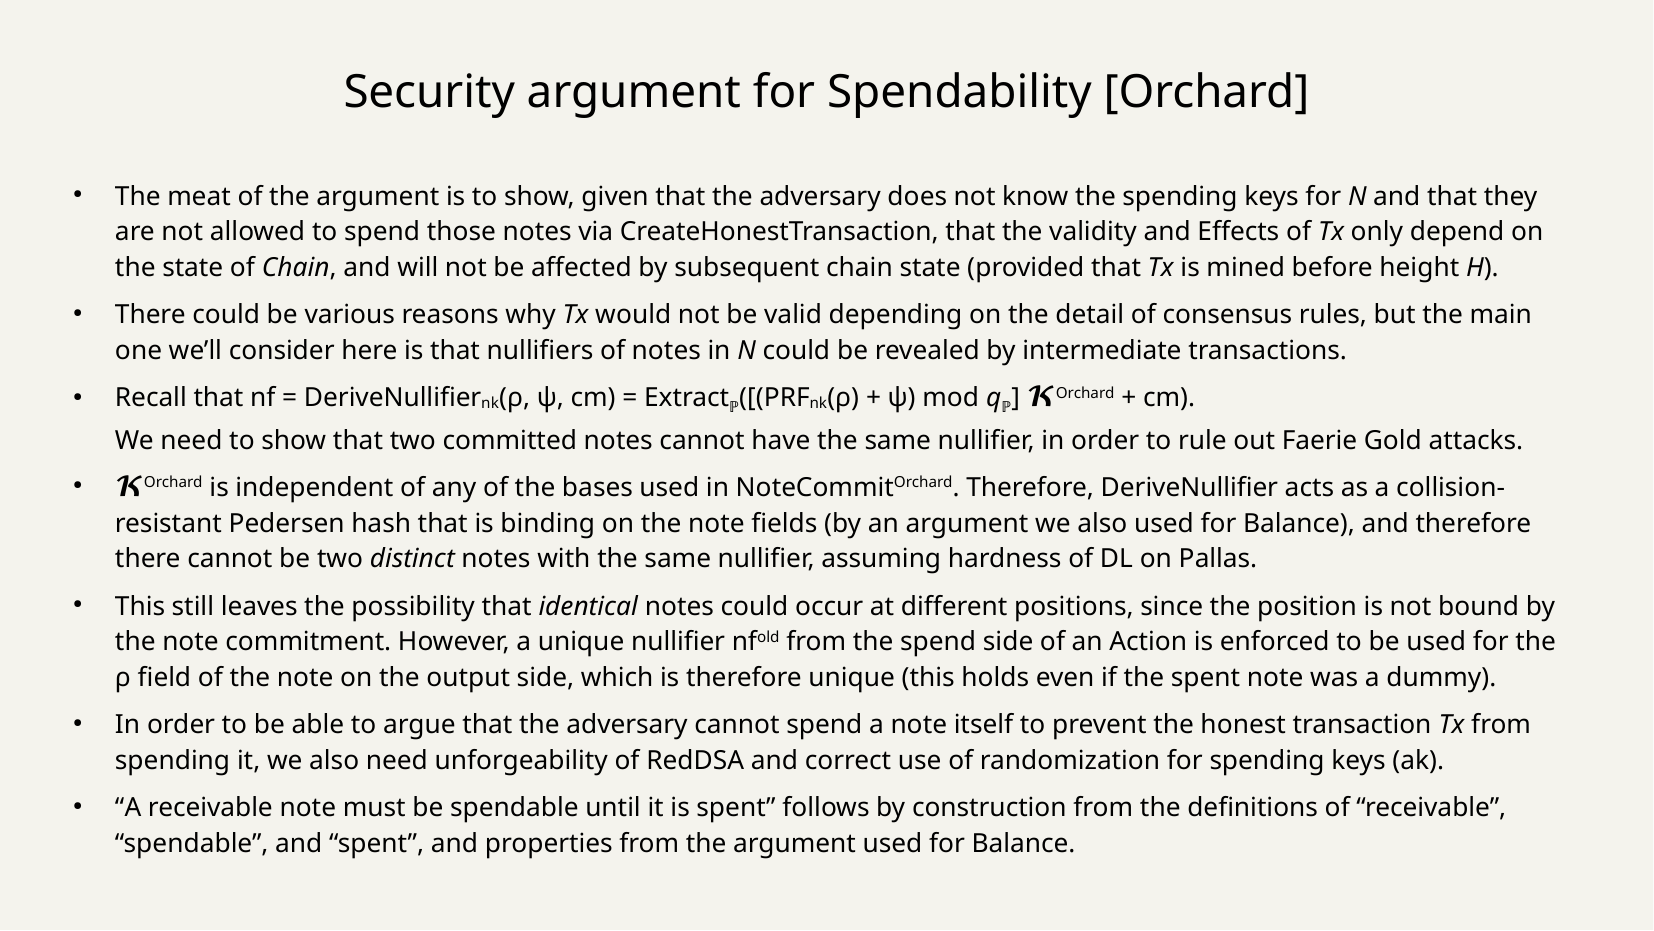

# Security argument for Spendability [Orchard]
The meat of the argument is to show, given that the adversary does not know the spending keys for N and that they are not allowed to spend those notes via CreateHonestTransaction, that the validity and Effects of Tx only depend on the state of Chain, and will not be affected by subsequent chain state (provided that Tx is mined before height H).
There could be various reasons why Tx would not be valid depending on the detail of consensus rules, but the main one we’ll consider here is that nullifiers of notes in N could be revealed by intermediate transactions.
Recall that nf = DeriveNullifiernk(ρ, ψ, cm) = Extractℙ([(PRFnk(ρ) + ψ) mod qℙ] 𝓚Orchard + cm).
We need to show that two committed notes cannot have the same nullifier, in order to rule out Faerie Gold attacks.
𝓚Orchard is independent of any of the bases used in NoteCommitOrchard. Therefore, DeriveNullifier acts as a collision-resistant Pedersen hash that is binding on the note fields (by an argument we also used for Balance), and therefore there cannot be two distinct notes with the same nullifier, assuming hardness of DL on Pallas.
This still leaves the possibility that identical notes could occur at different positions, since the position is not bound by the note commitment. However, a unique nullifier nfold from the spend side of an Action is enforced to be used for the ρ field of the note on the output side, which is therefore unique (this holds even if the spent note was a dummy).
In order to be able to argue that the adversary cannot spend a note itself to prevent the honest transaction Tx from spending it, we also need unforgeability of RedDSA and correct use of randomization for spending keys (ak).
“A receivable note must be spendable until it is spent” follows by construction from the definitions of “receivable”, “spendable”, and “spent”, and properties from the argument used for Balance.